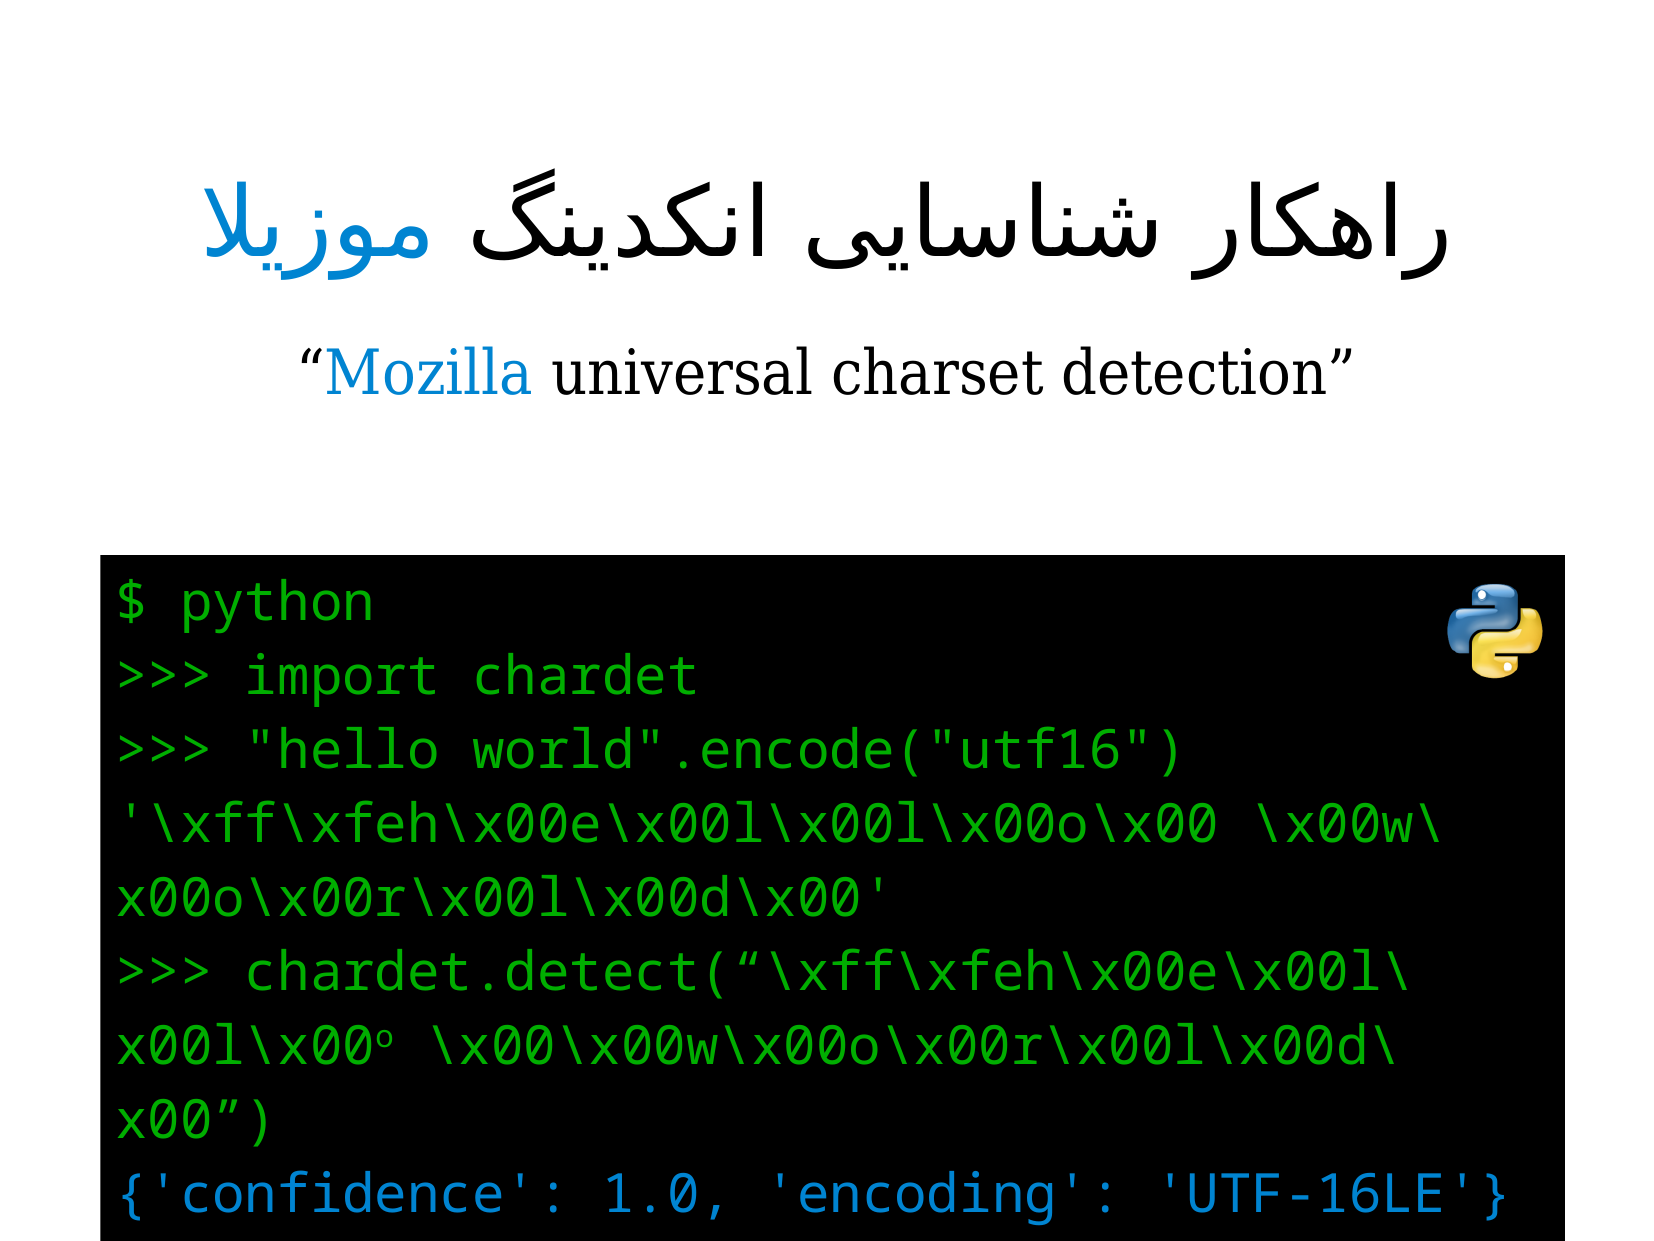

راهکار شناسایی انکدینگ موزیلا
“Mozilla universal charset detection”
$ python
>>> import chardet
>>> "hello world".encode("utf16")
'\xff\xfeh\x00e\x00l\x00l\x00o\x00 \x00w\x00o\x00r\x00l\x00d\x00'
>>> chardet.detect(“\xff\xfeh\x00e\x00l\x00l\x00o \x00\x00w\x00o\x00r\x00l\x00d\x00”)
{'confidence': 1.0, 'encoding': 'UTF-16LE'}
>>>